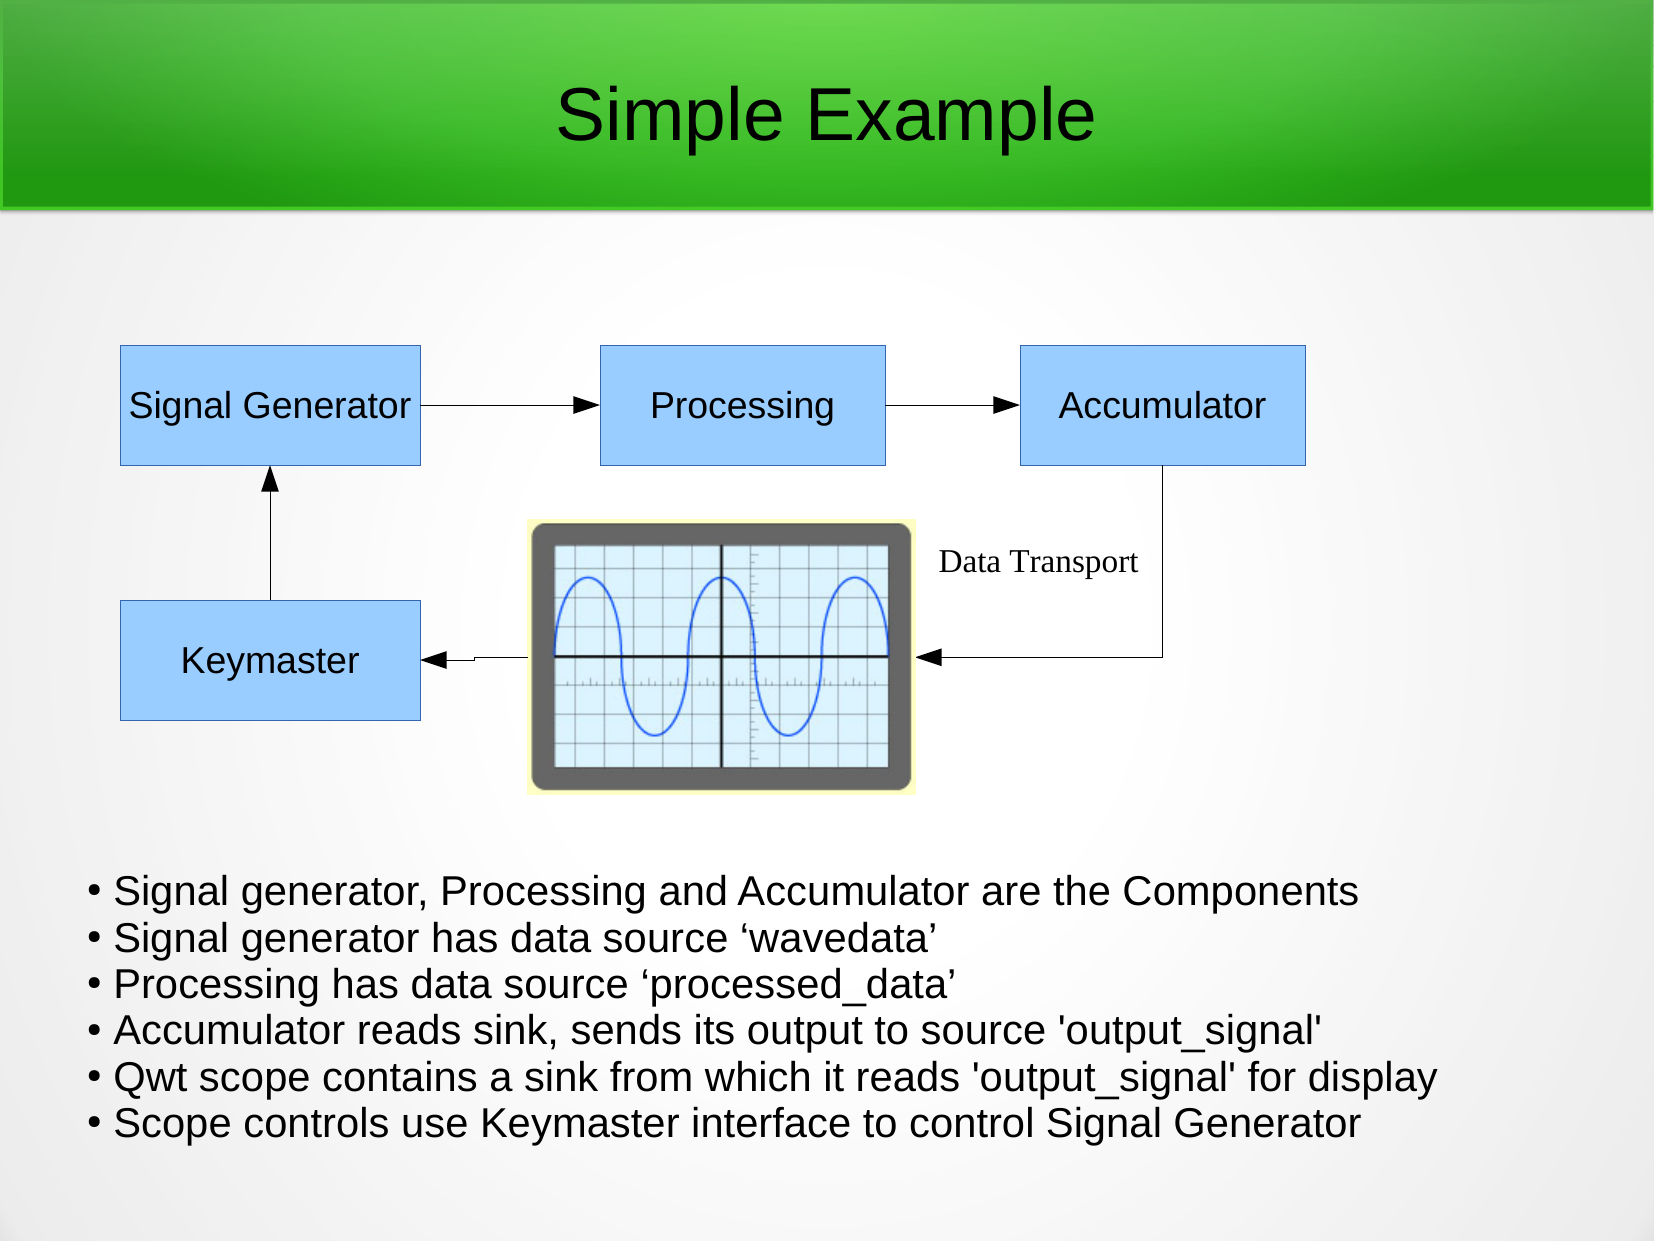

# Simple Example
Signal Generator
Processing
Accumulator
Keymaster
 Signal generator, Processing and Accumulator are the Components
 Signal generator has data source ‘wavedata’
 Processing has data source ‘processed_data’
 Accumulator reads sink, sends its output to source 'output_signal'
 Qwt scope contains a sink from which it reads 'output_signal' for display
 Scope controls use Keymaster interface to control Signal Generator